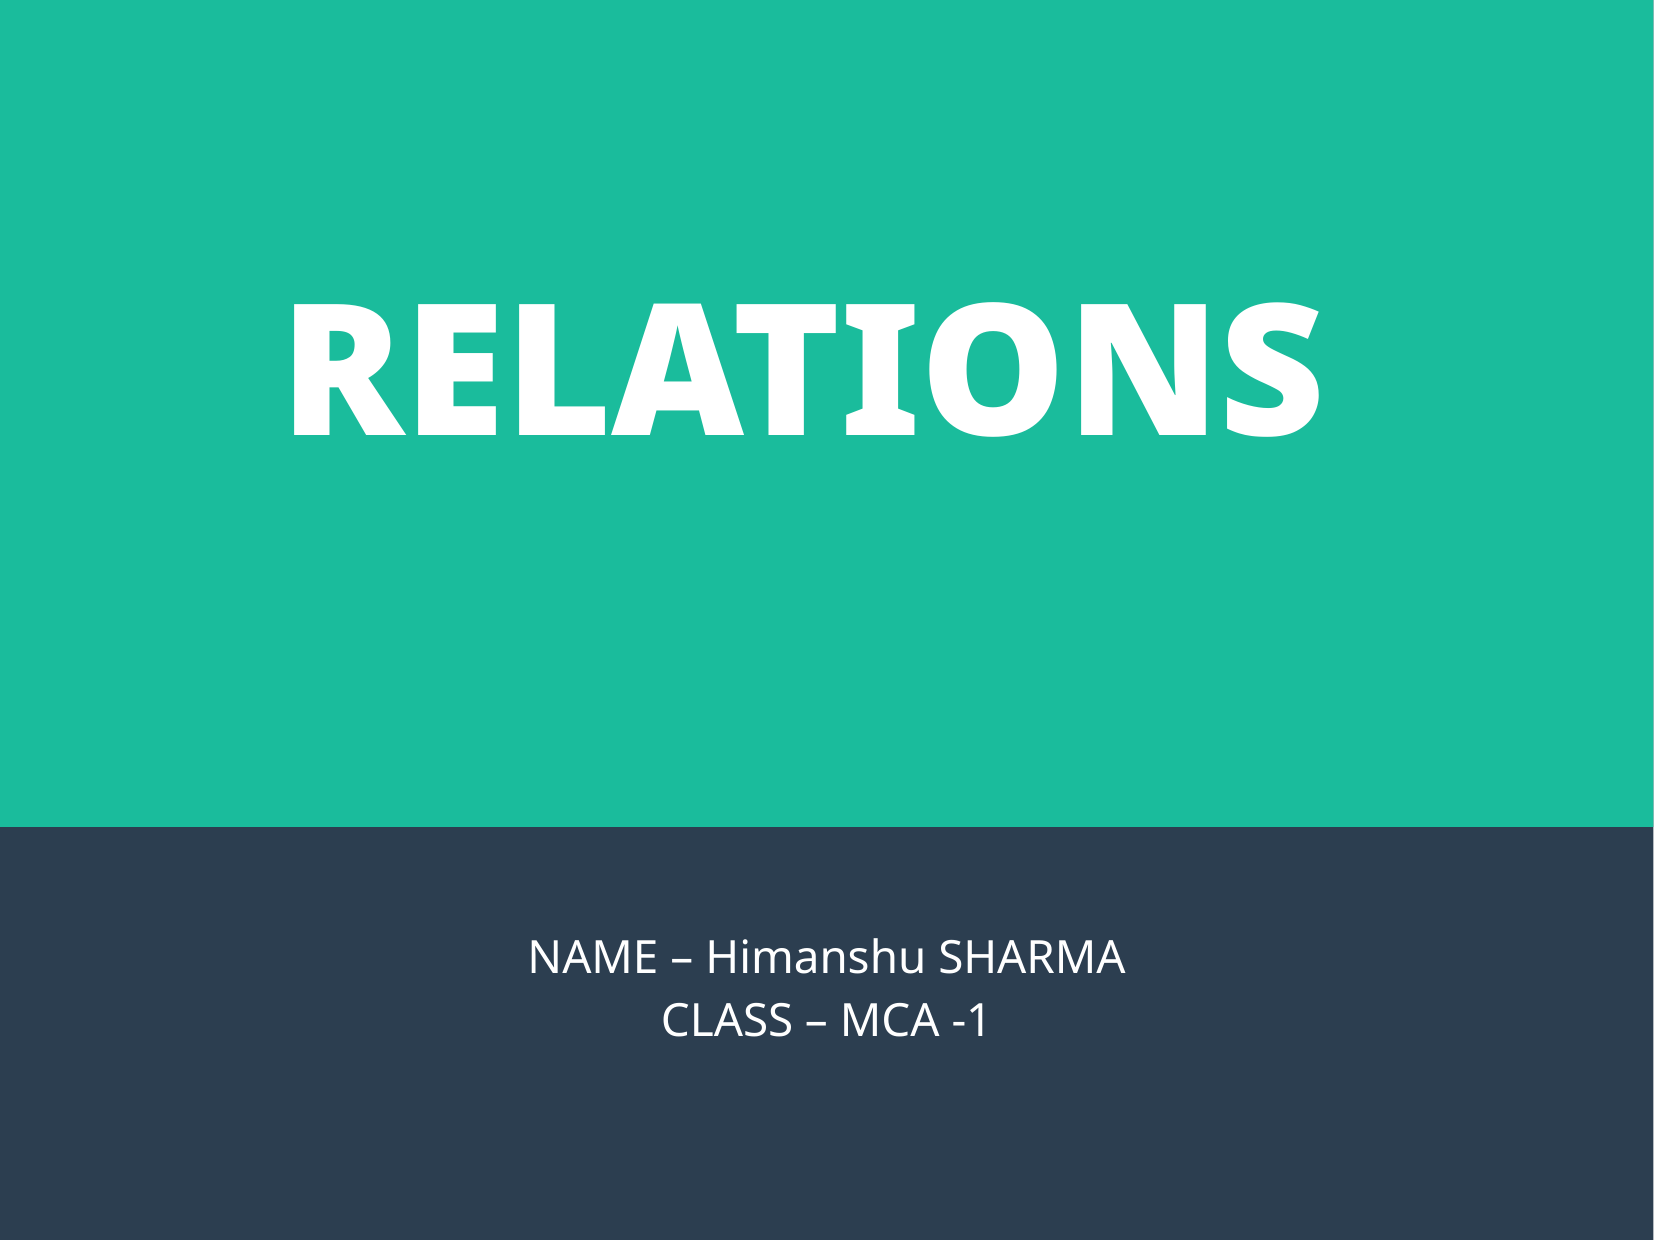

# RELATIONS
NAME – Himanshu SHARMA
CLASS – MCA -1